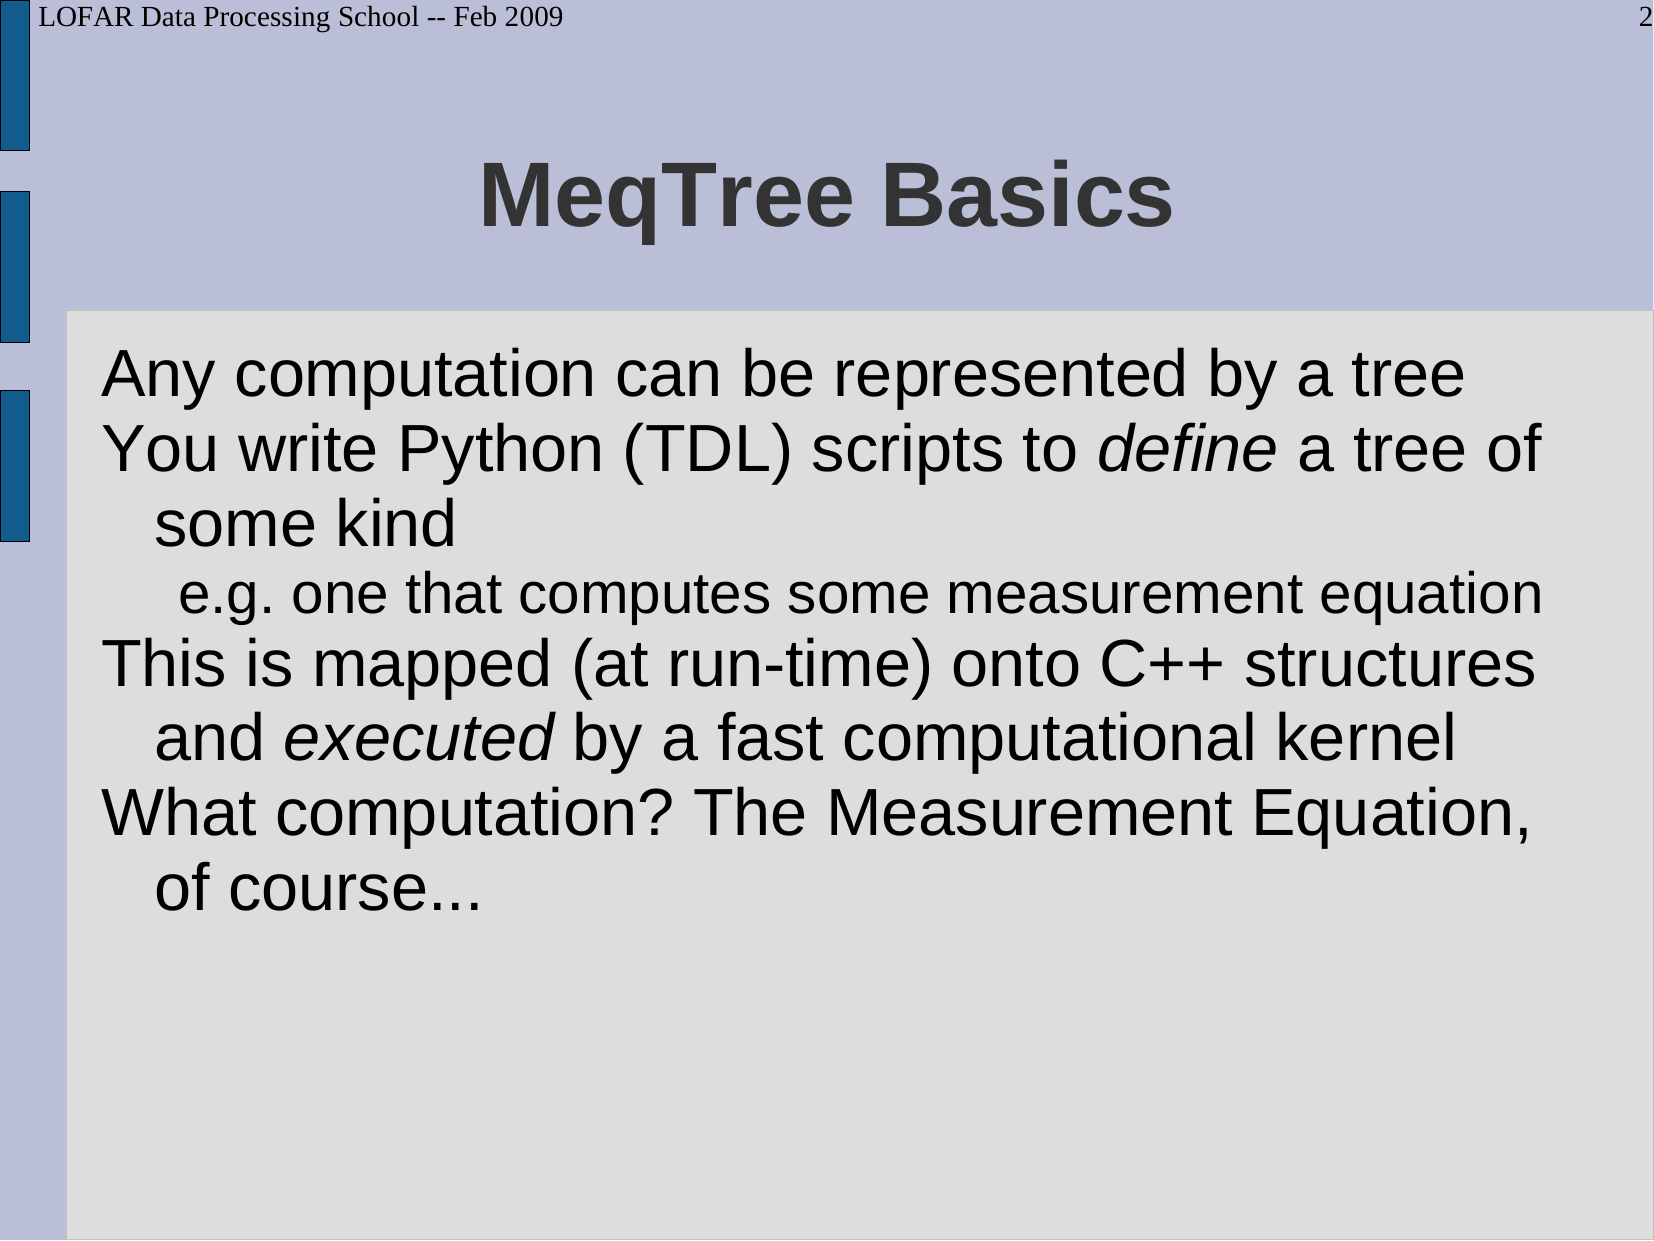

LOFAR Data Processing School -- Feb 2009
2
# MeqTree Basics
Any computation can be represented by a tree
You write Python (TDL) scripts to define a tree of some kind
e.g. one that computes some measurement equation
This is mapped (at run-time) onto C++ structures and executed by a fast computational kernel
What computation? The Measurement Equation, of course...